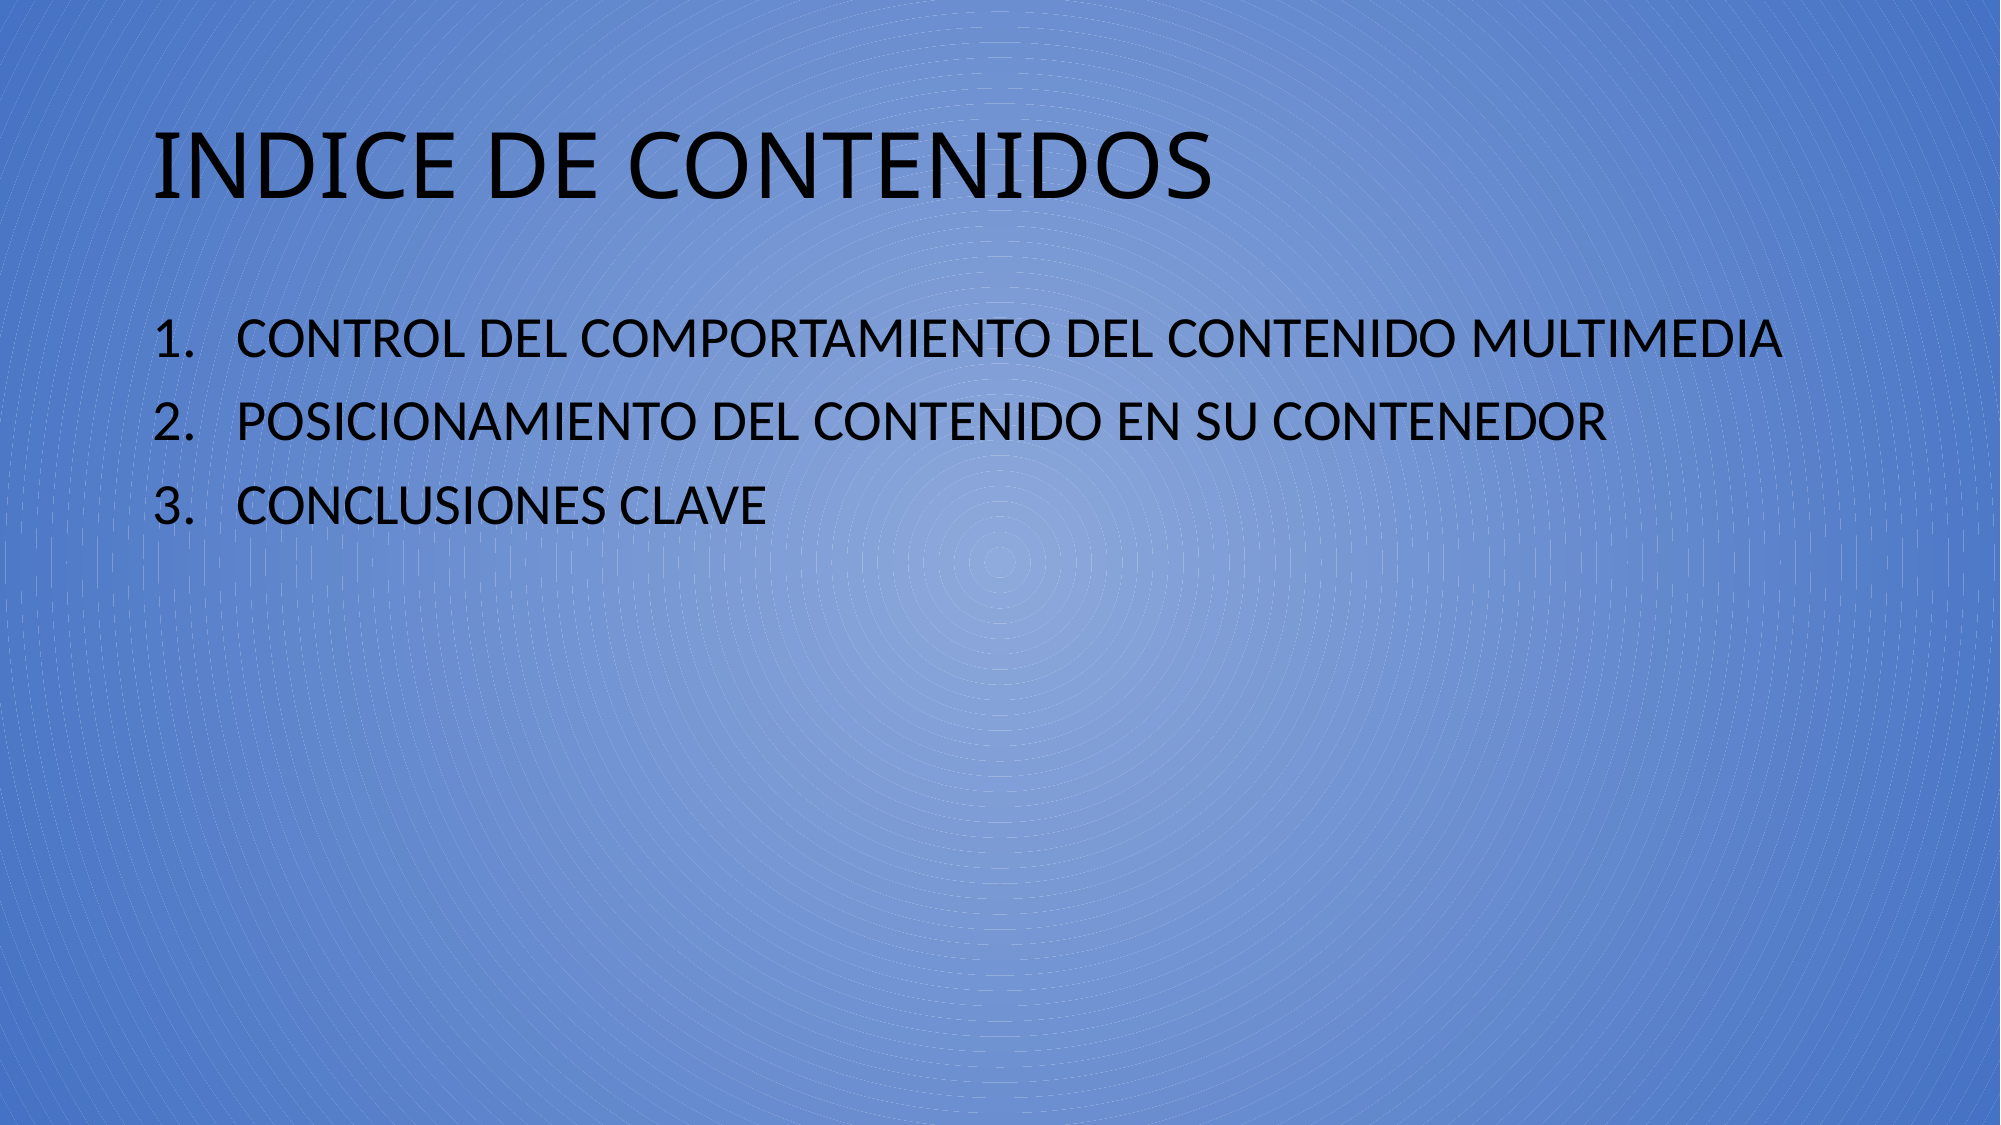

# INDICE DE CONTENIDOS
CONTROL DEL COMPORTAMIENTO DEL CONTENIDO MULTIMEDIA
POSICIONAMIENTO DEL CONTENIDO EN SU CONTENEDOR
CONCLUSIONES CLAVE